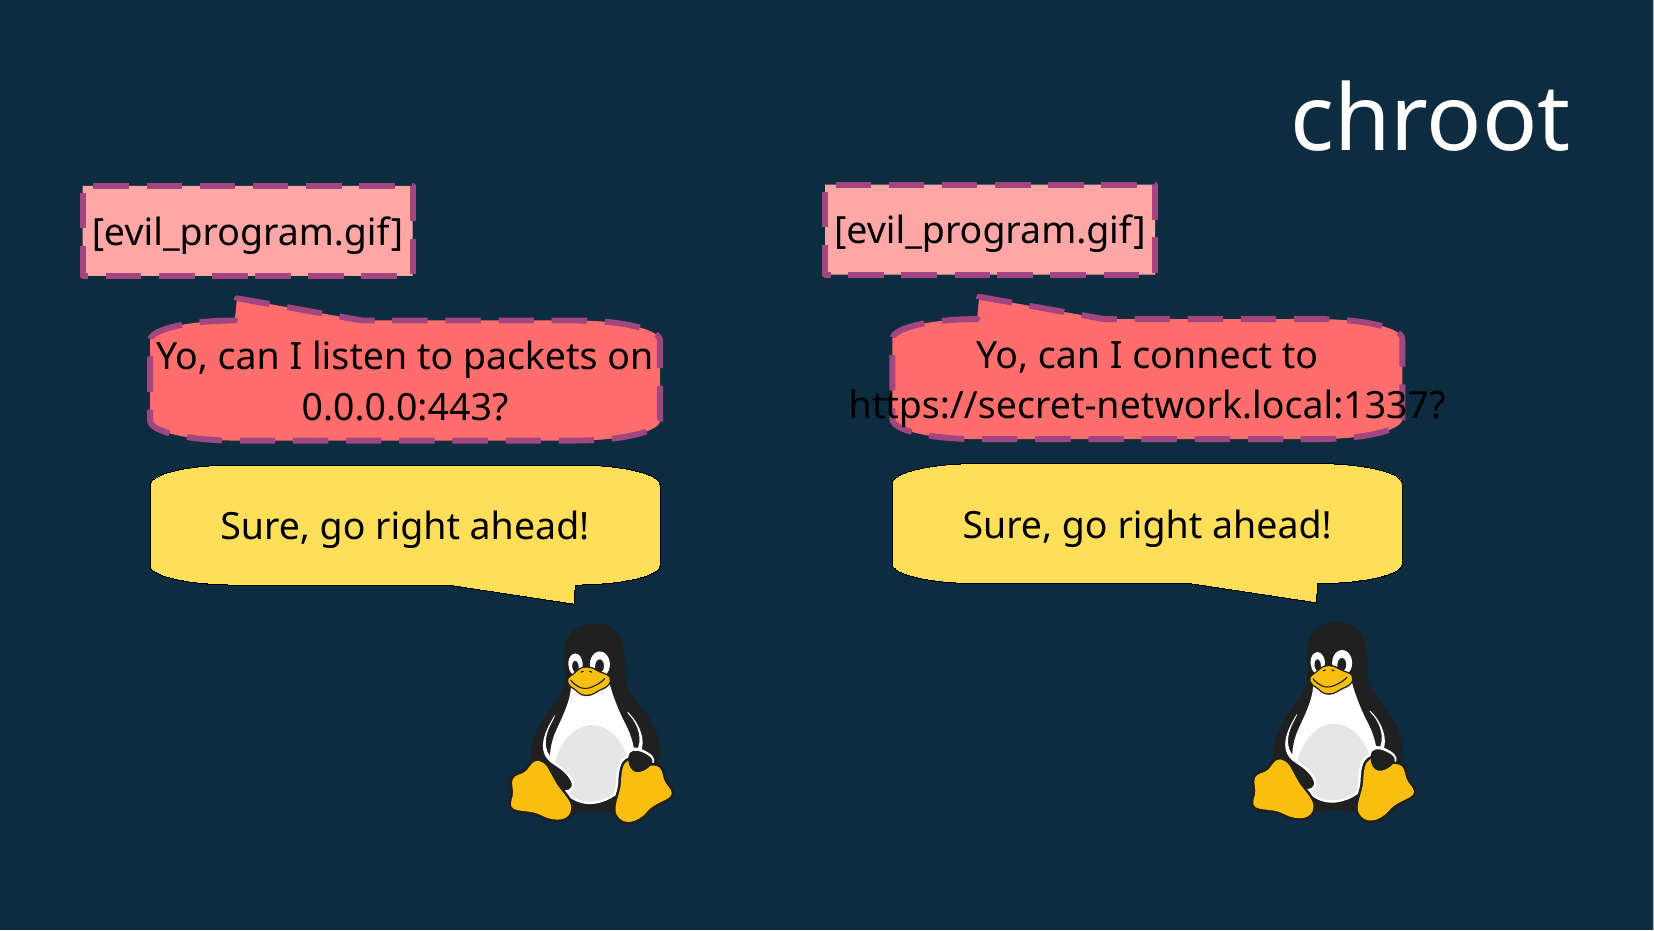

# chroot
[evil_program.gif]
[evil_program.gif]
Yo, can I connect to
https://secret-network.local:1337?
Yo, can I listen to packets on
0.0.0.0:443?
Sure, go right ahead!
Sure, go right ahead!